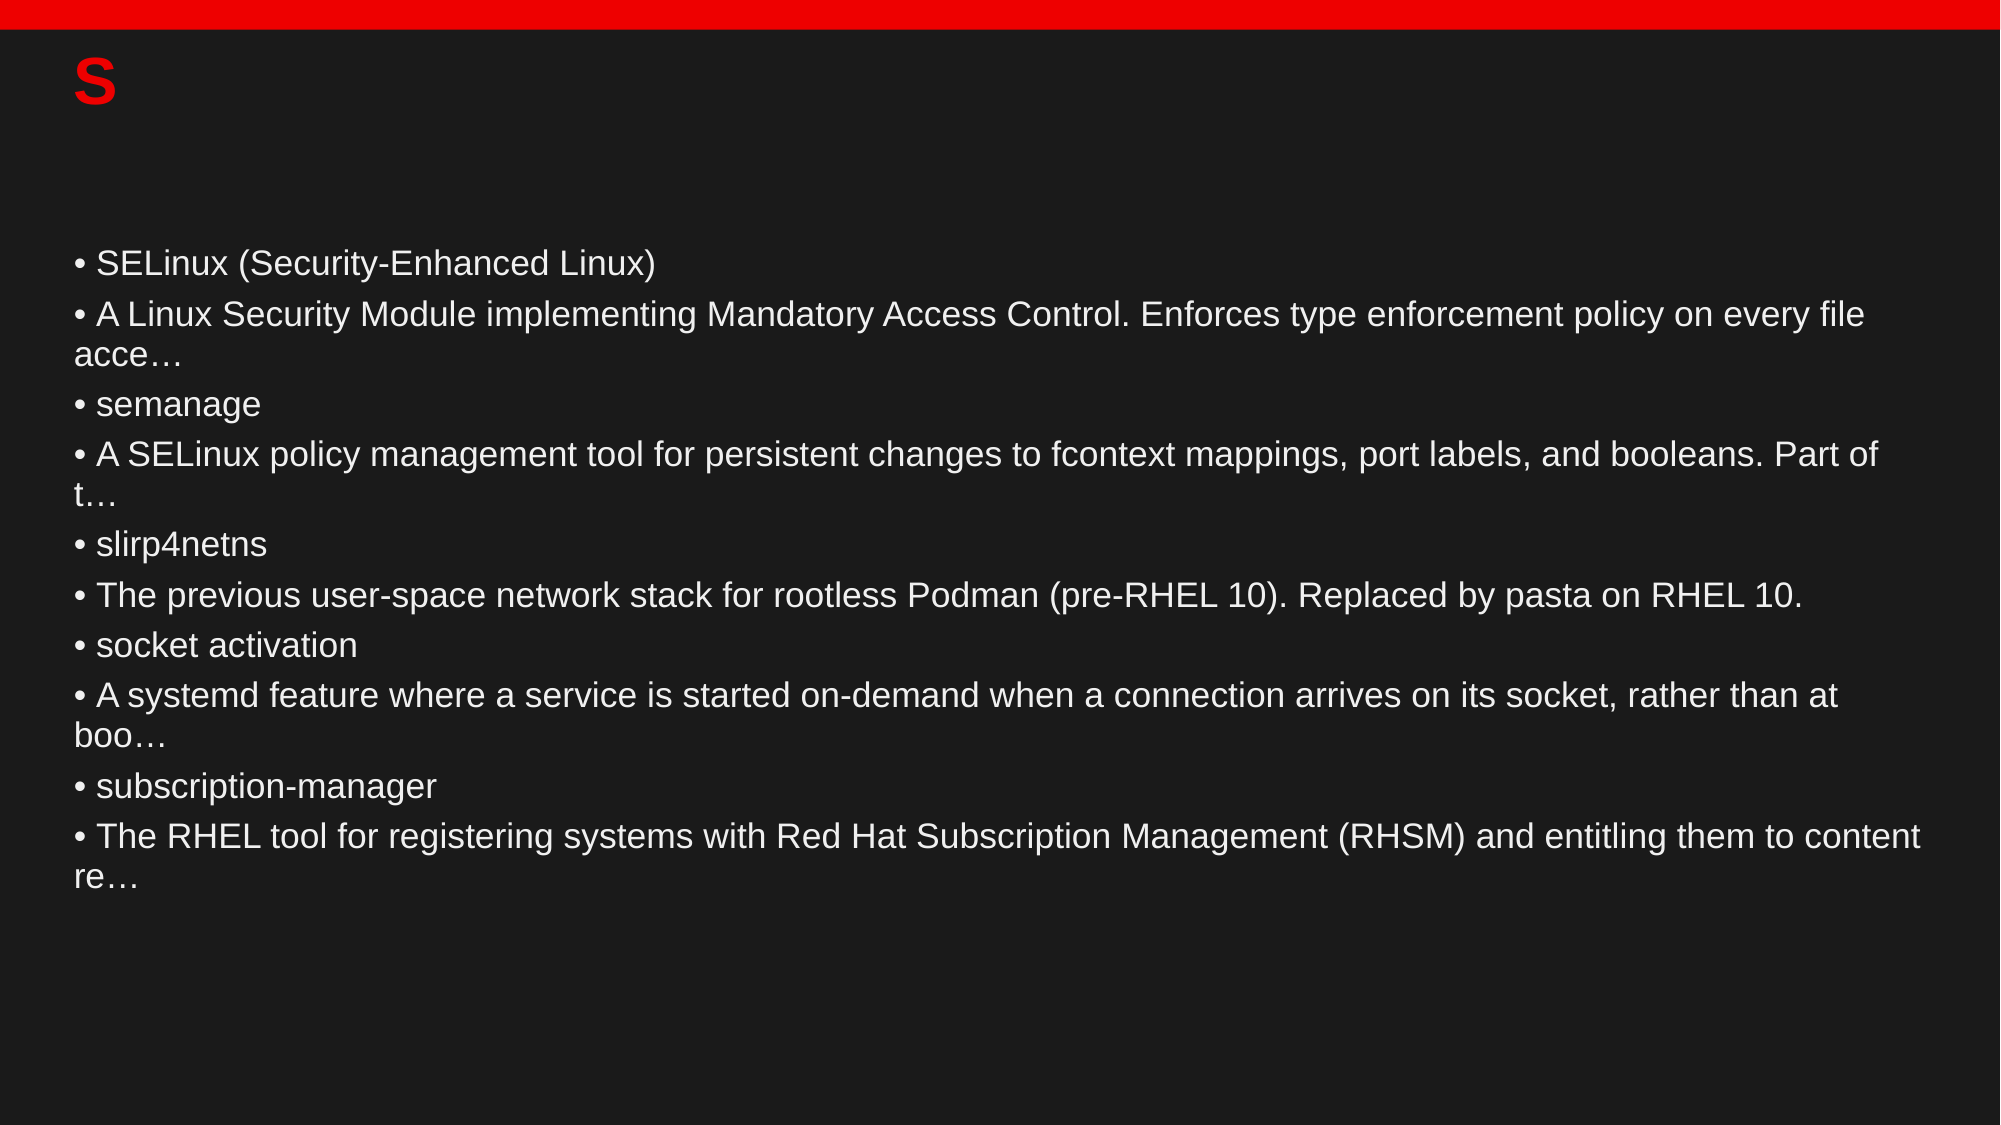

S
• SELinux (Security-Enhanced Linux)
• A Linux Security Module implementing Mandatory Access Control. Enforces type enforcement policy on every file acce…
• semanage
• A SELinux policy management tool for persistent changes to fcontext mappings, port labels, and booleans. Part of t…
• slirp4netns
• The previous user-space network stack for rootless Podman (pre-RHEL 10). Replaced by pasta on RHEL 10.
• socket activation
• A systemd feature where a service is started on-demand when a connection arrives on its socket, rather than at boo…
• subscription-manager
• The RHEL tool for registering systems with Red Hat Subscription Management (RHSM) and entitling them to content re…